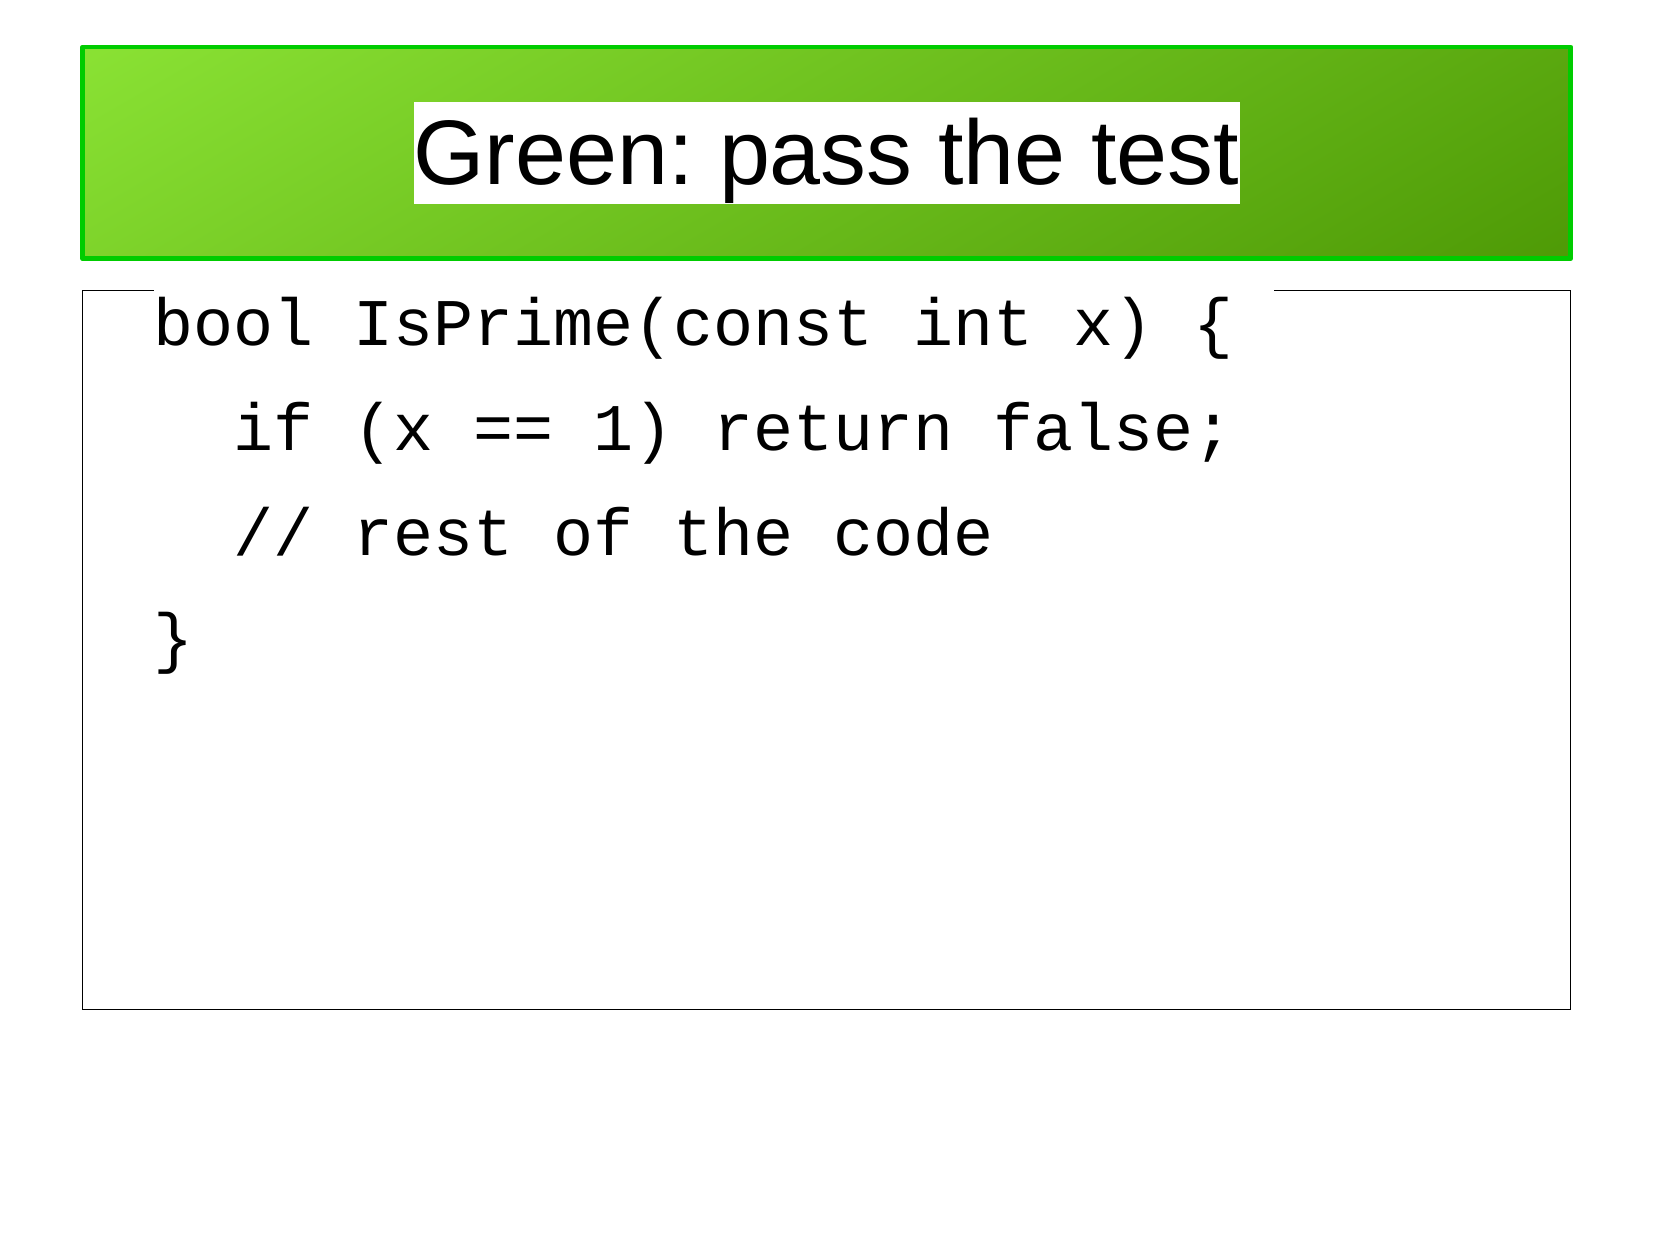

Green: pass the test
#
bool IsPrime(const int x) {
 if (x == 1) return false;
 // rest of the code
}